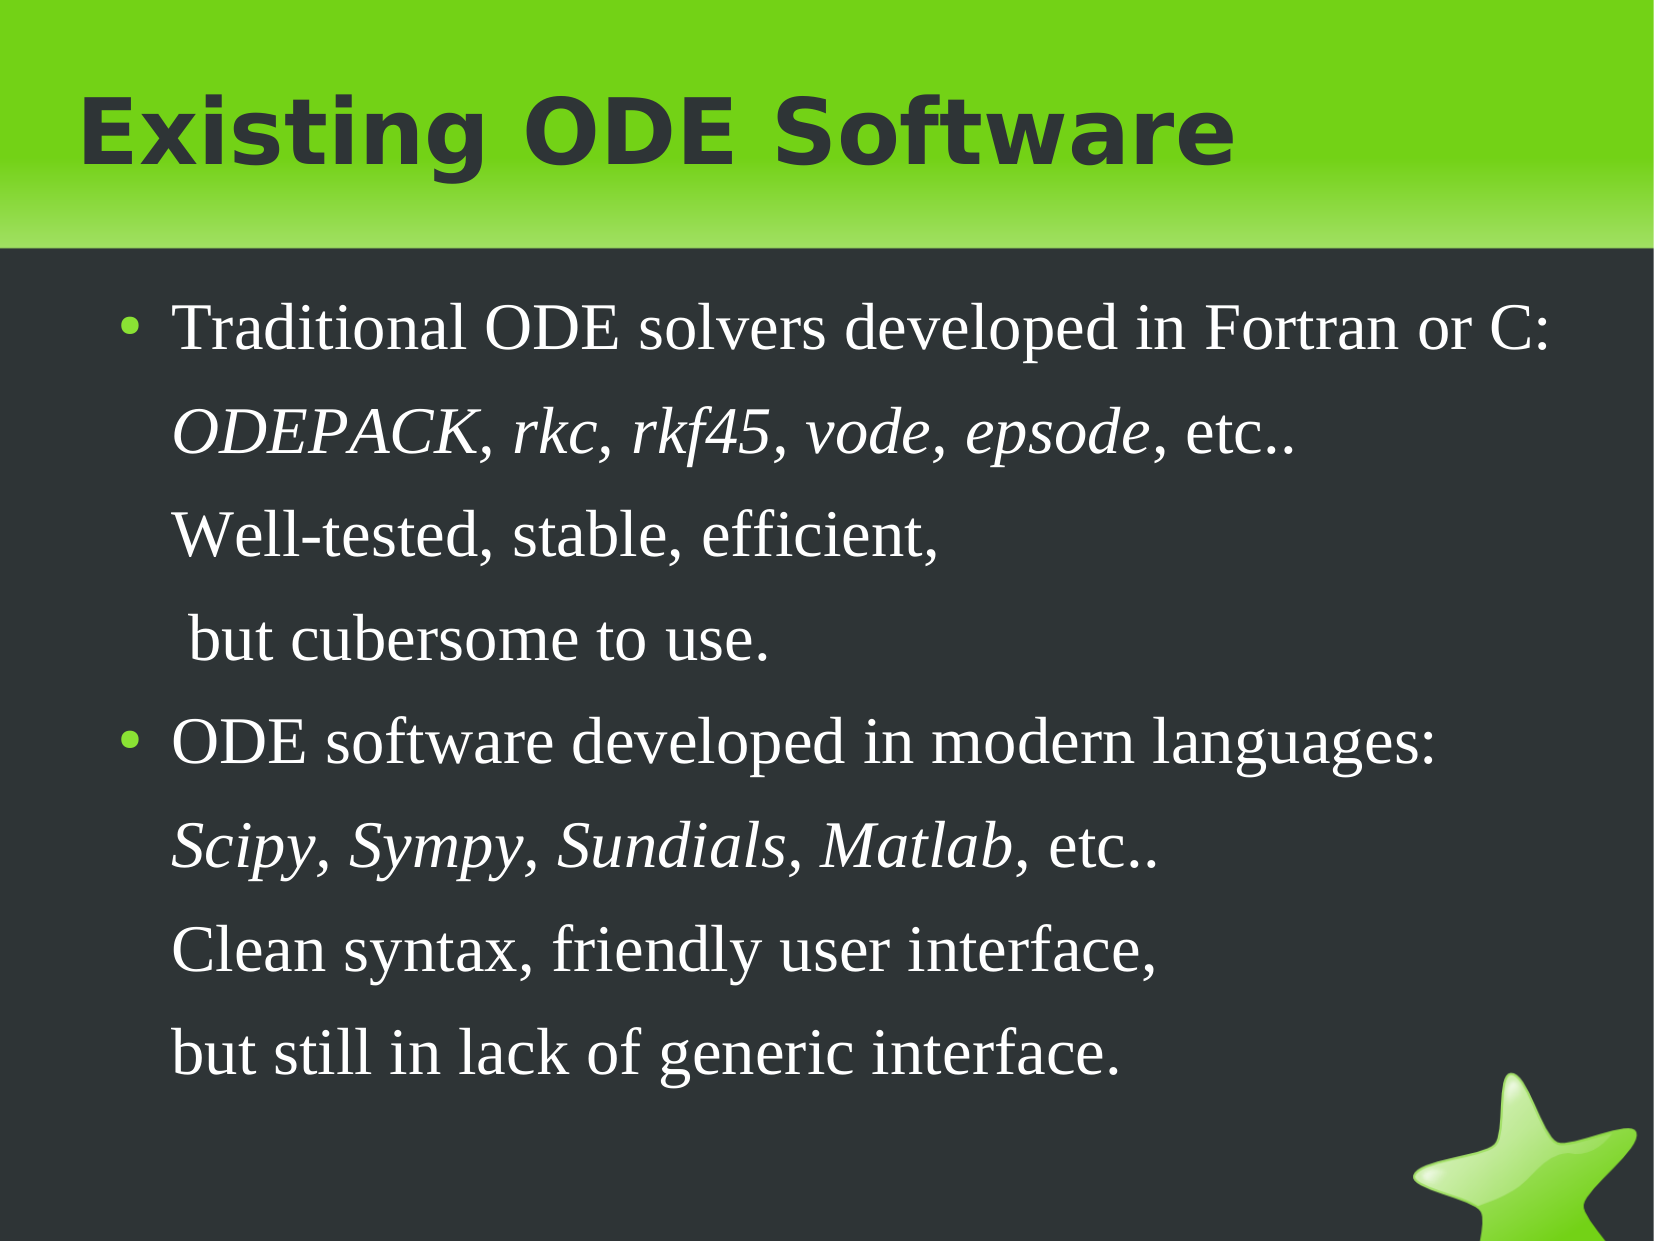

# Existing ODE Software
Traditional ODE solvers developed in Fortran or C:
ODEPACK, rkc, rkf45, vode, epsode, etc..
Well-tested, stable, efficient,
 but cubersome to use.
ODE software developed in modern languages:
Scipy, Sympy, Sundials, Matlab, etc..
Clean syntax, friendly user interface,
but still in lack of generic interface.